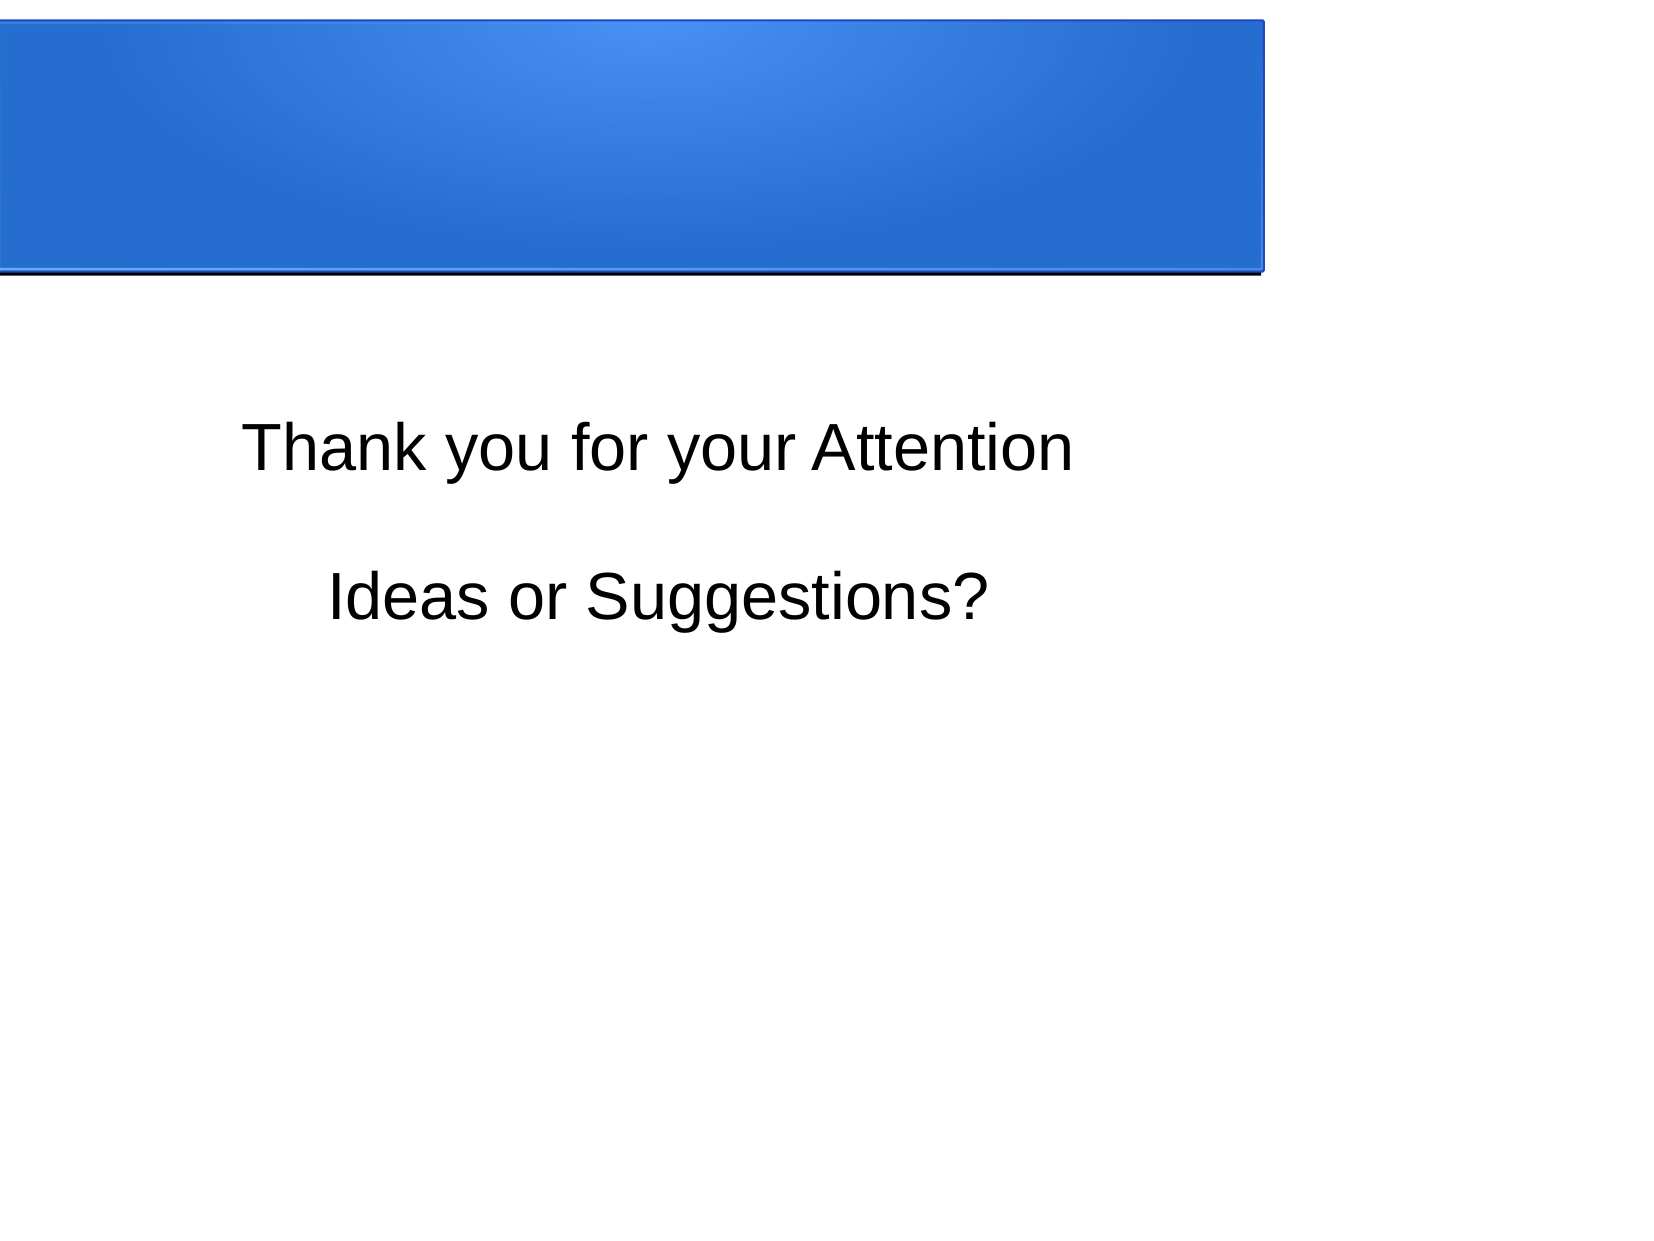

# Thank you for your Attention
Ideas or Suggestions?